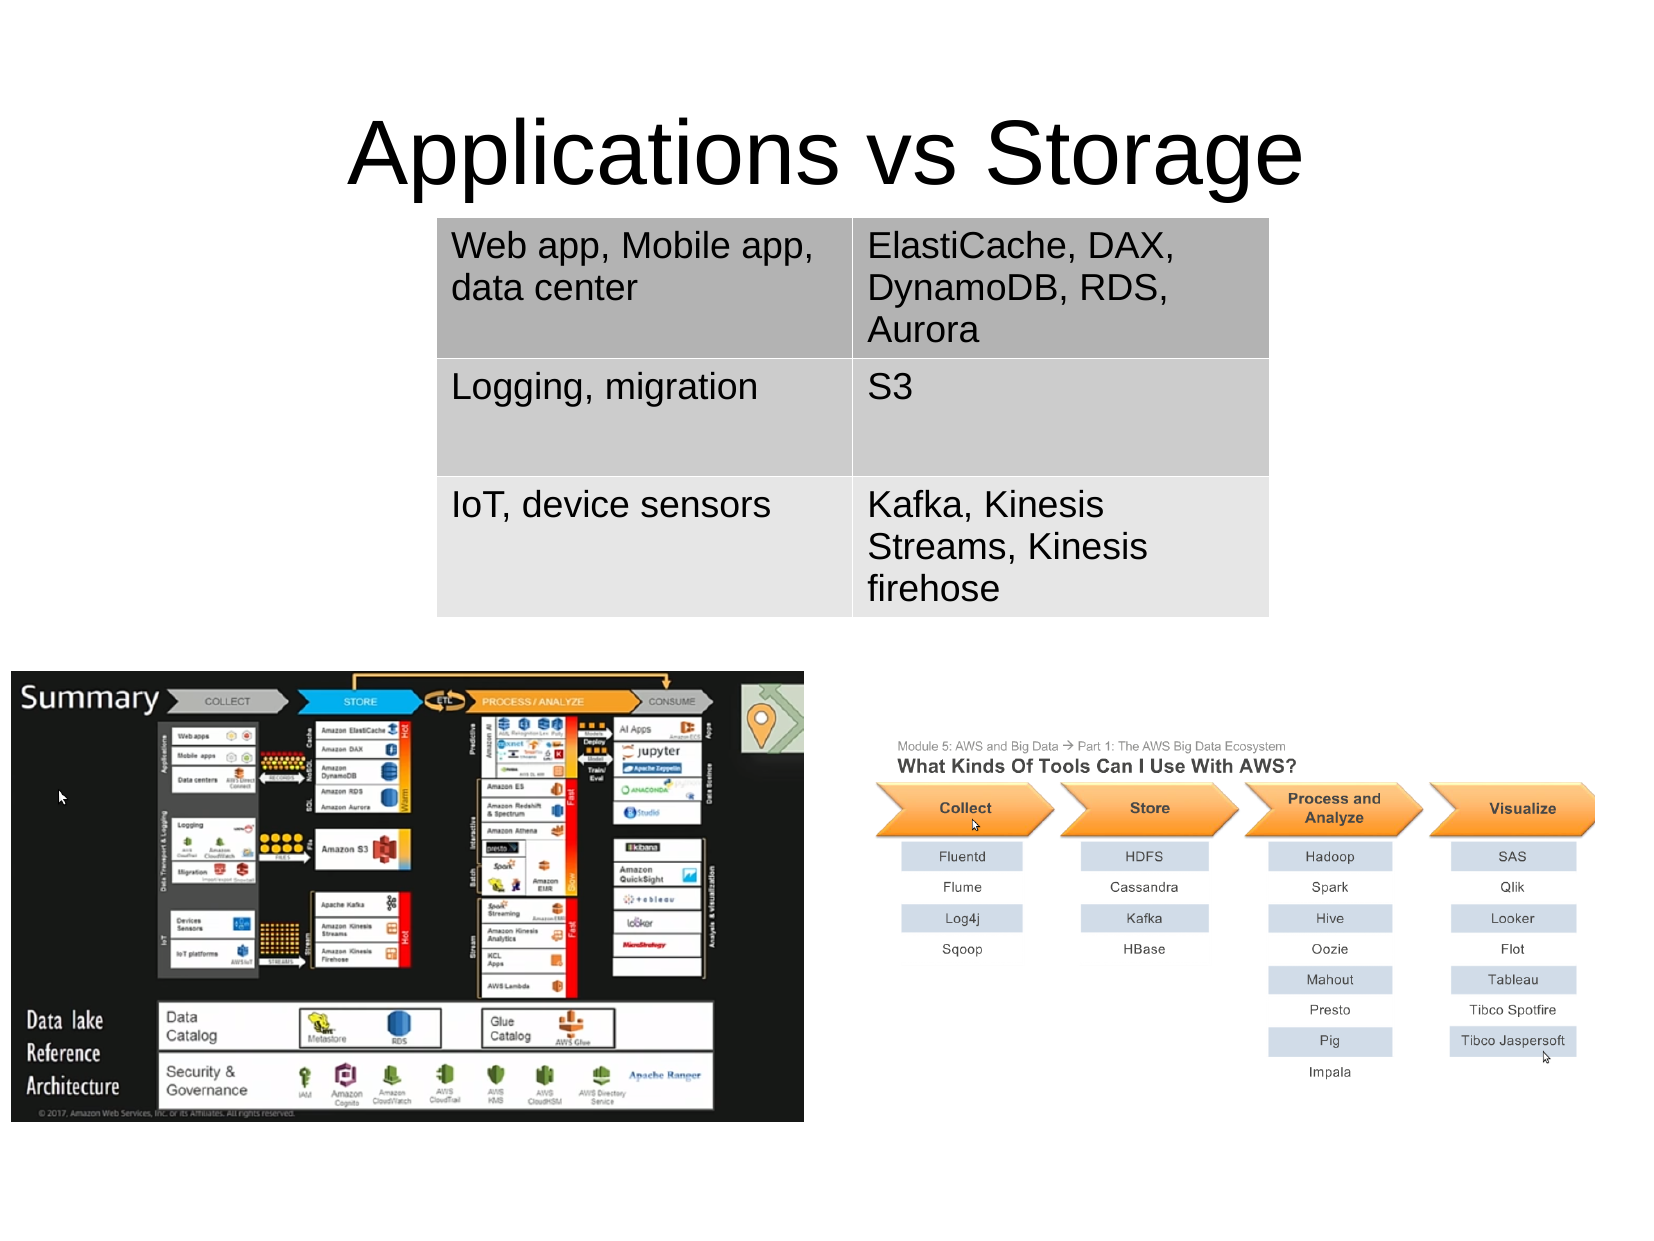

# Applications vs Storage
| Web app, Mobile app, data center | ElastiCache, DAX, DynamoDB, RDS, Aurora |
| --- | --- |
| Logging, migration | S3 |
| IoT, device sensors | Kafka, Kinesis Streams, Kinesis firehose |